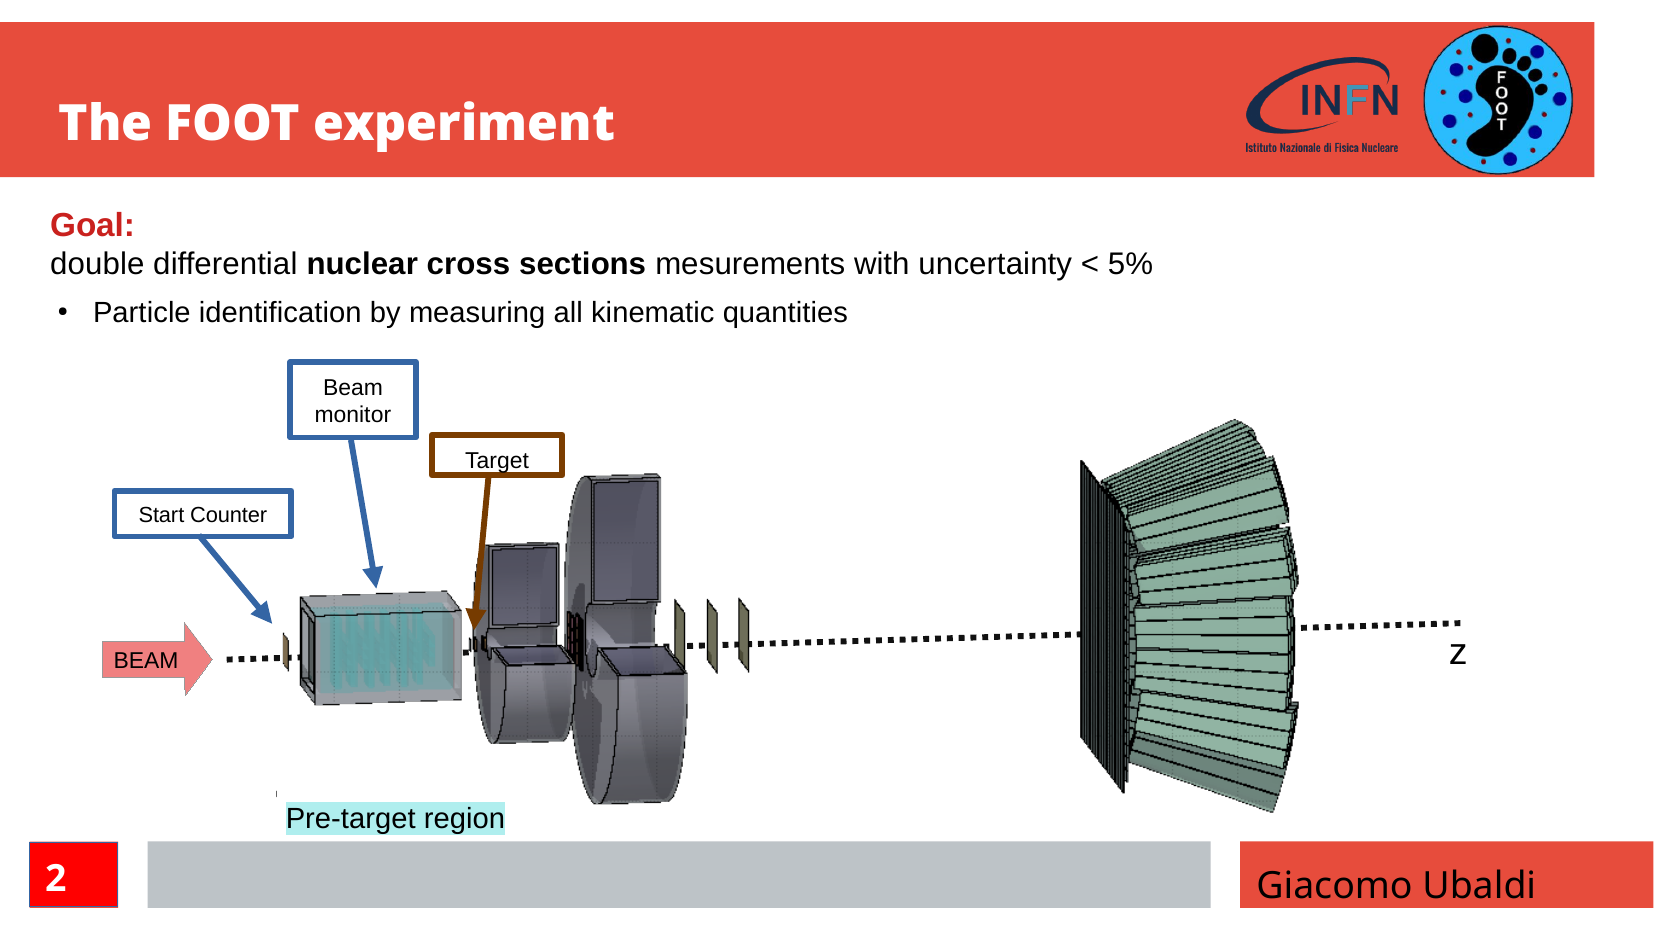

# The FOOT experiment
Goal:
double differential nuclear cross sections mesurements with uncertainty < 5%
Particle identification by measuring all kinematic quantities
Beam
monitor
Target
Start Counter
z
BEAM
Pre-target region
7
2
Giacomo Ubaldi